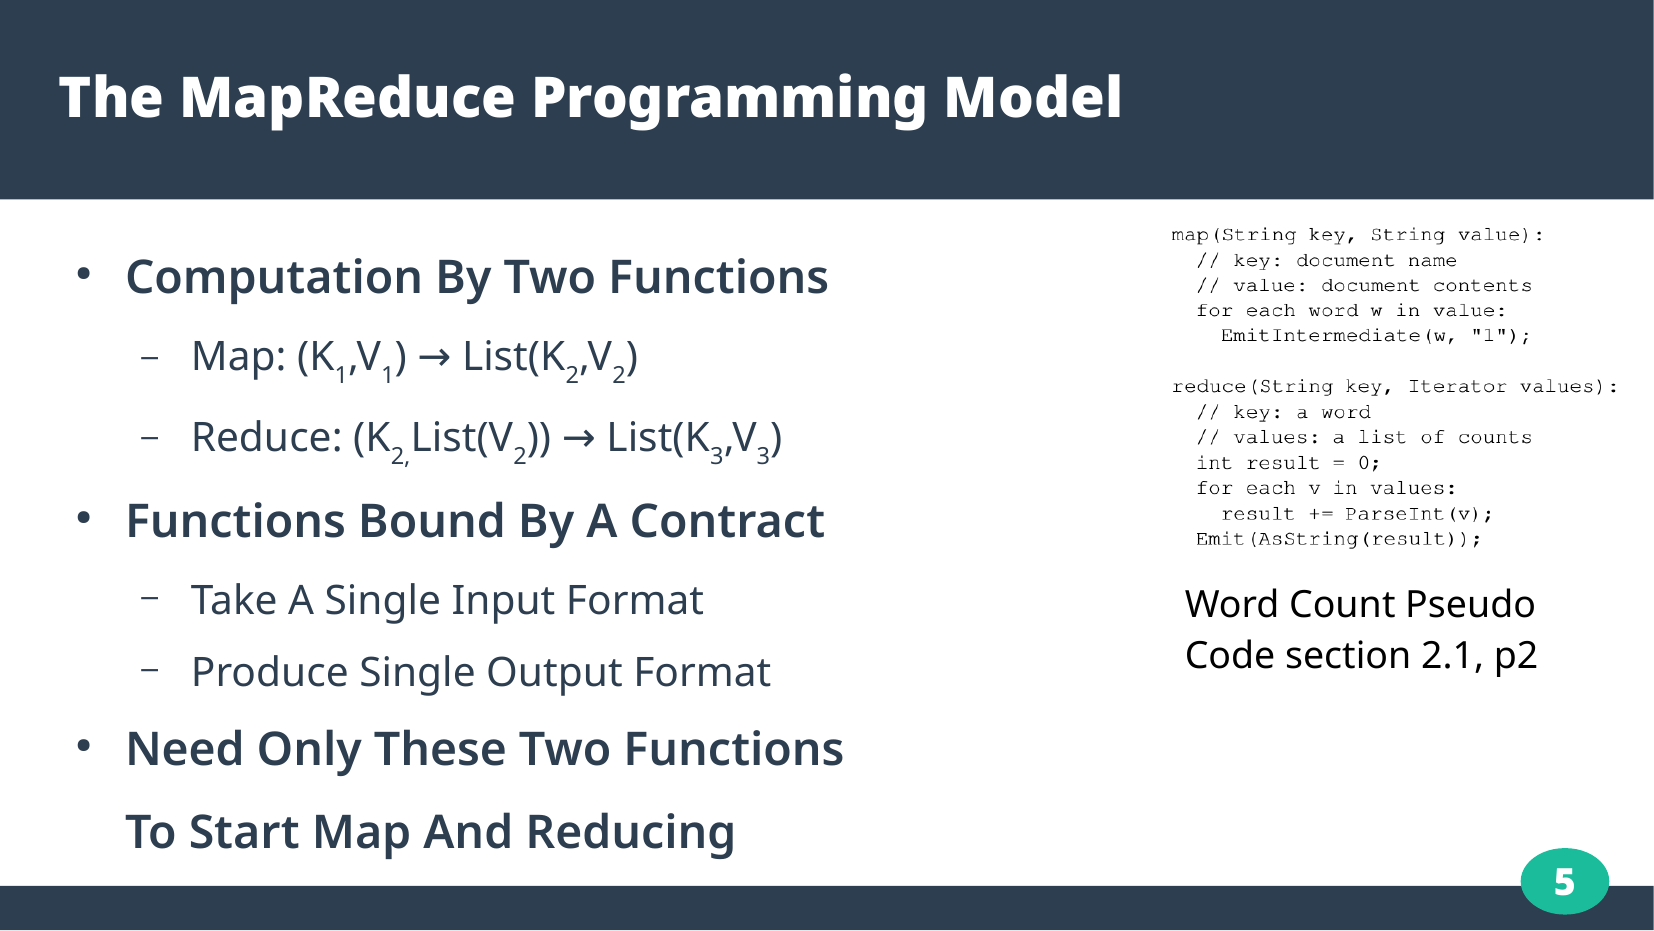

# The MapReduce Programming Model
Computation By Two Functions
Map: (K1,V1) → List(K2,V2)
Reduce: (K2,List(V2)) → List(K3,V3)
Functions Bound By A Contract
Take A Single Input Format
Produce Single Output Format
Need Only These Two Functions
To Start Map And Reducing
Word Count Pseudo Code section 2.1, p2
5